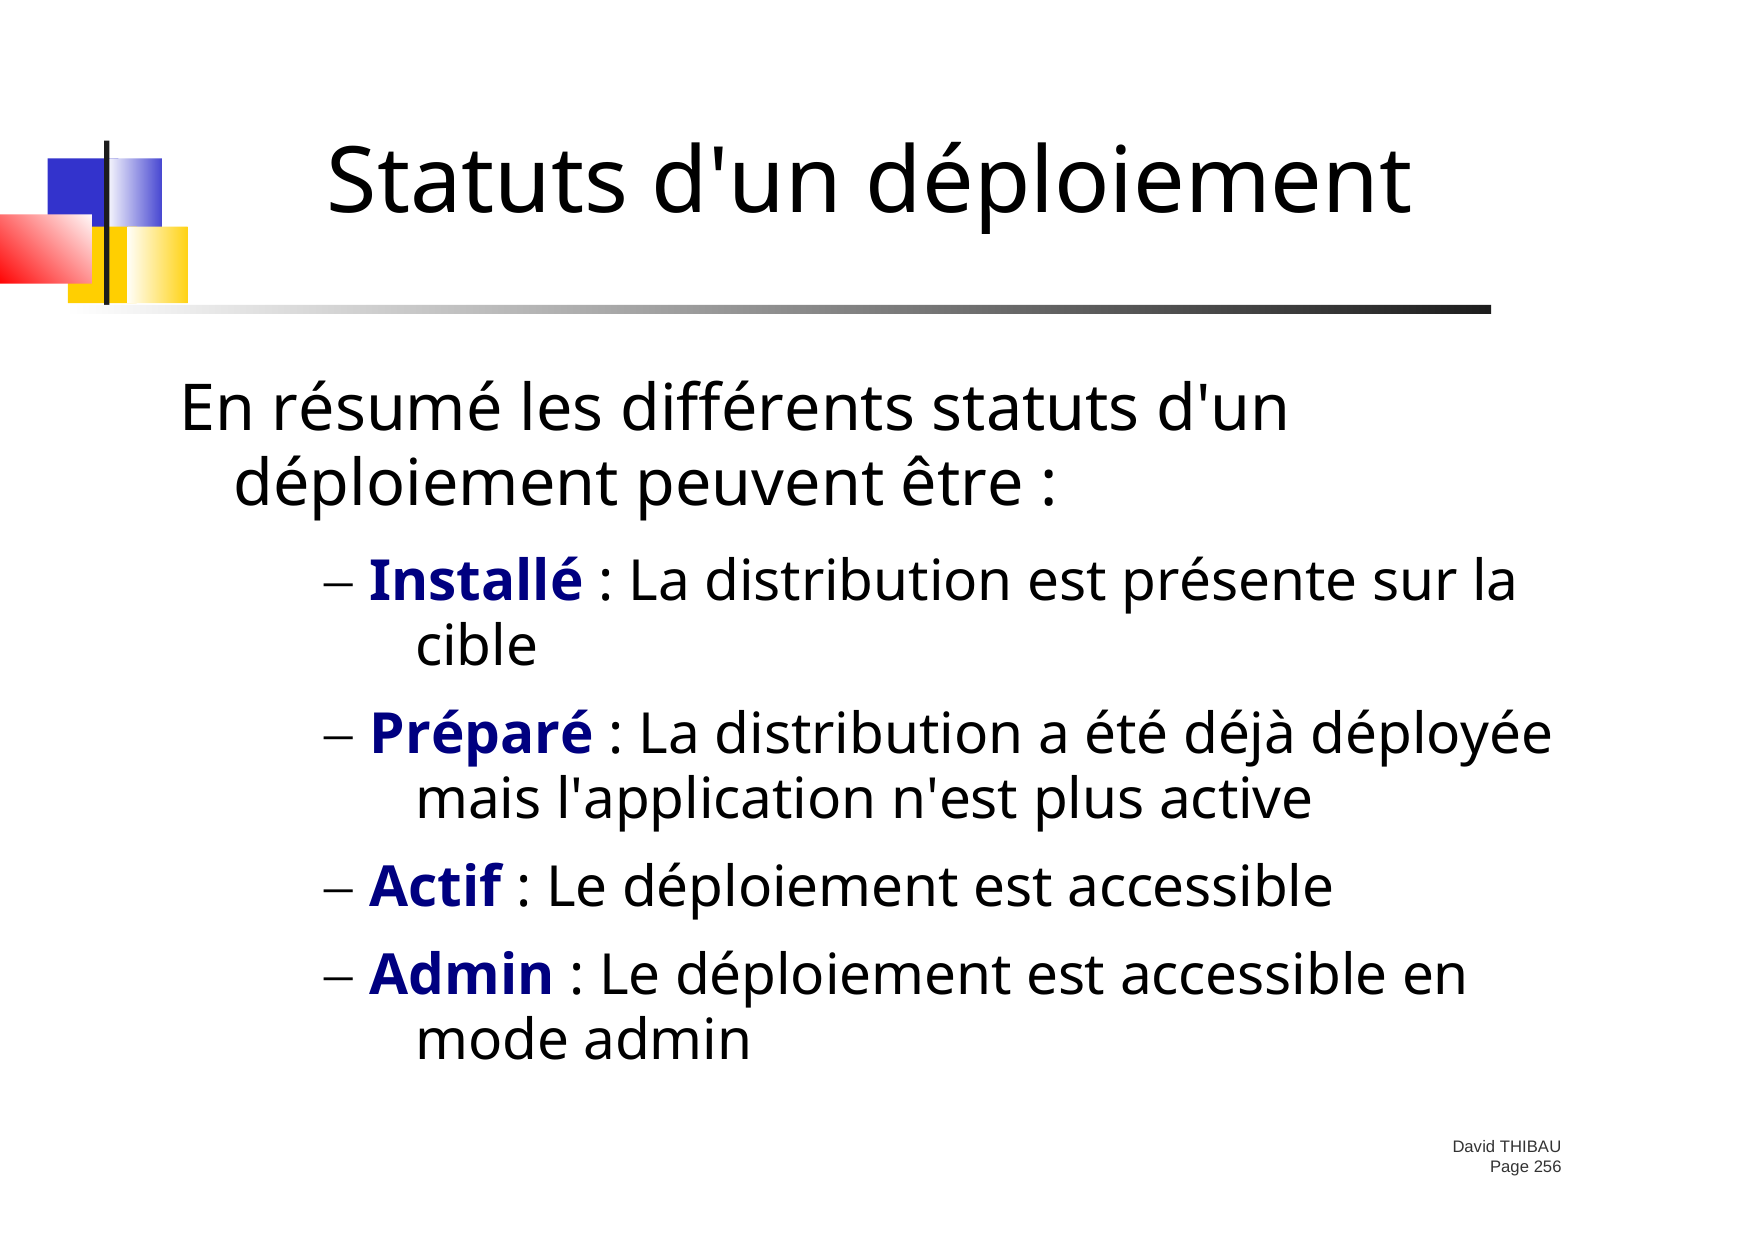

# Statuts d'un déploiement
En résumé les différents statuts d'un déploiement peuvent être :
Installé : La distribution est présente sur la cible
Préparé : La distribution a été déjà déployée mais l'application n'est plus active
Actif : Le déploiement est accessible
Admin : Le déploiement est accessible en mode admin